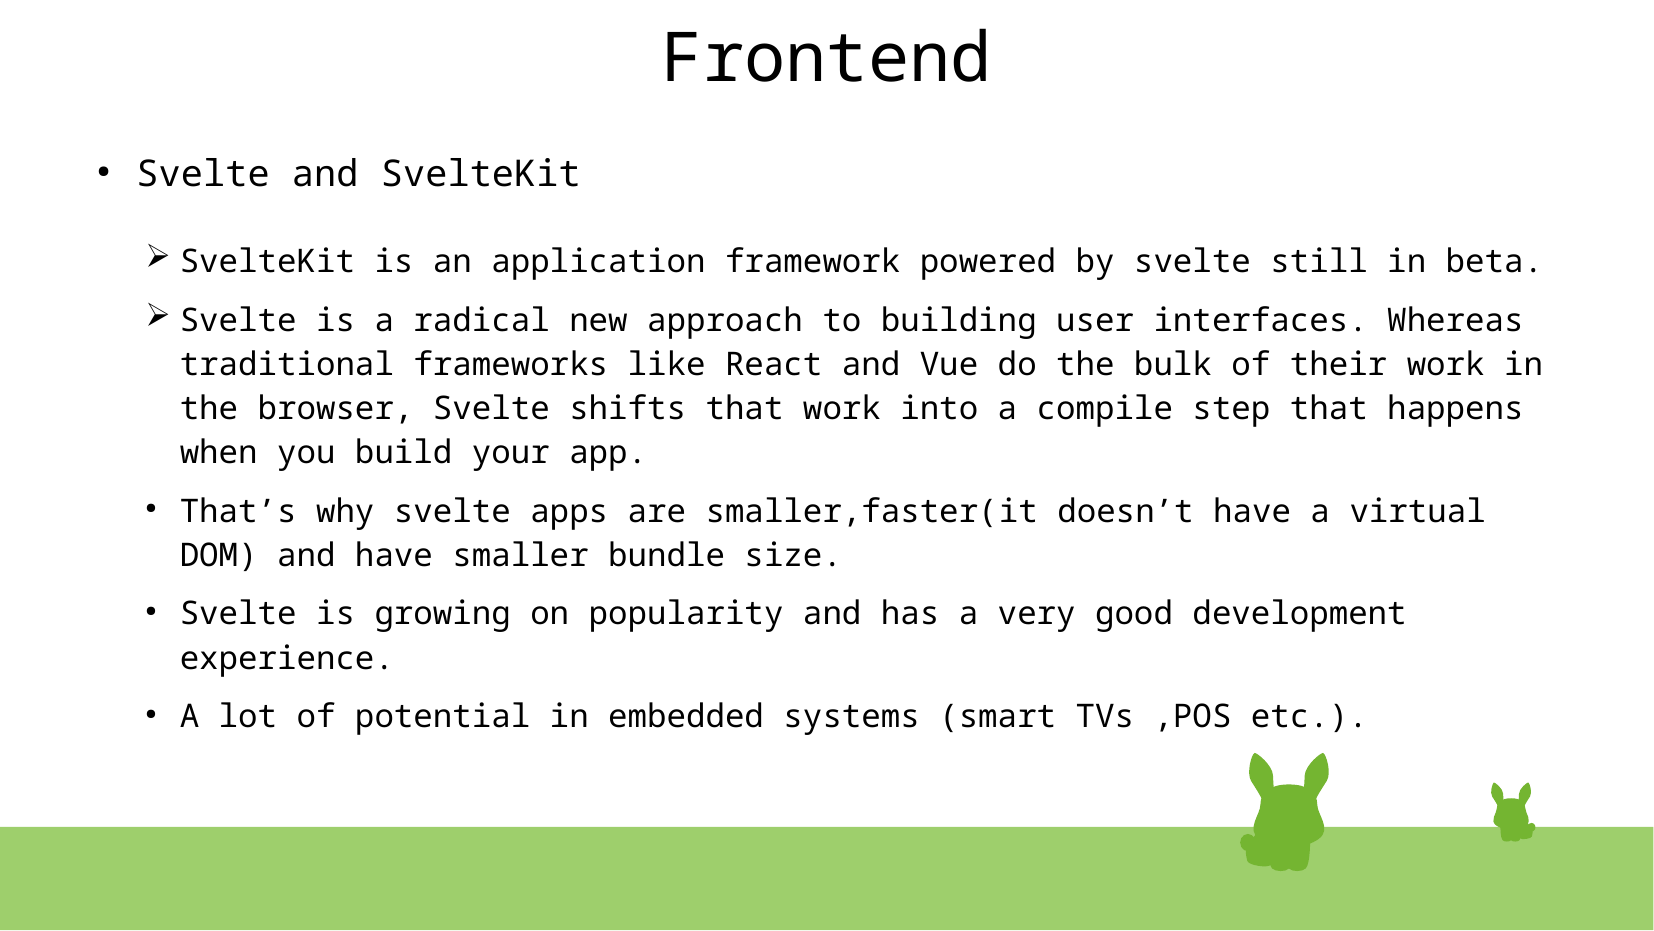

# Frontend
Svelte and SvelteKit
SvelteKit is an application framework powered by svelte still in beta.
Svelte is a radical new approach to building user interfaces. Whereas traditional frameworks like React and Vue do the bulk of their work in the browser, Svelte shifts that work into a compile step that happens when you build your app.
That’s why svelte apps are smaller,faster(it doesn’t have a virtual DOM) and have smaller bundle size.
Svelte is growing on popularity and has a very good development experience.
A lot of potential in embedded systems (smart TVs ,POS etc.).